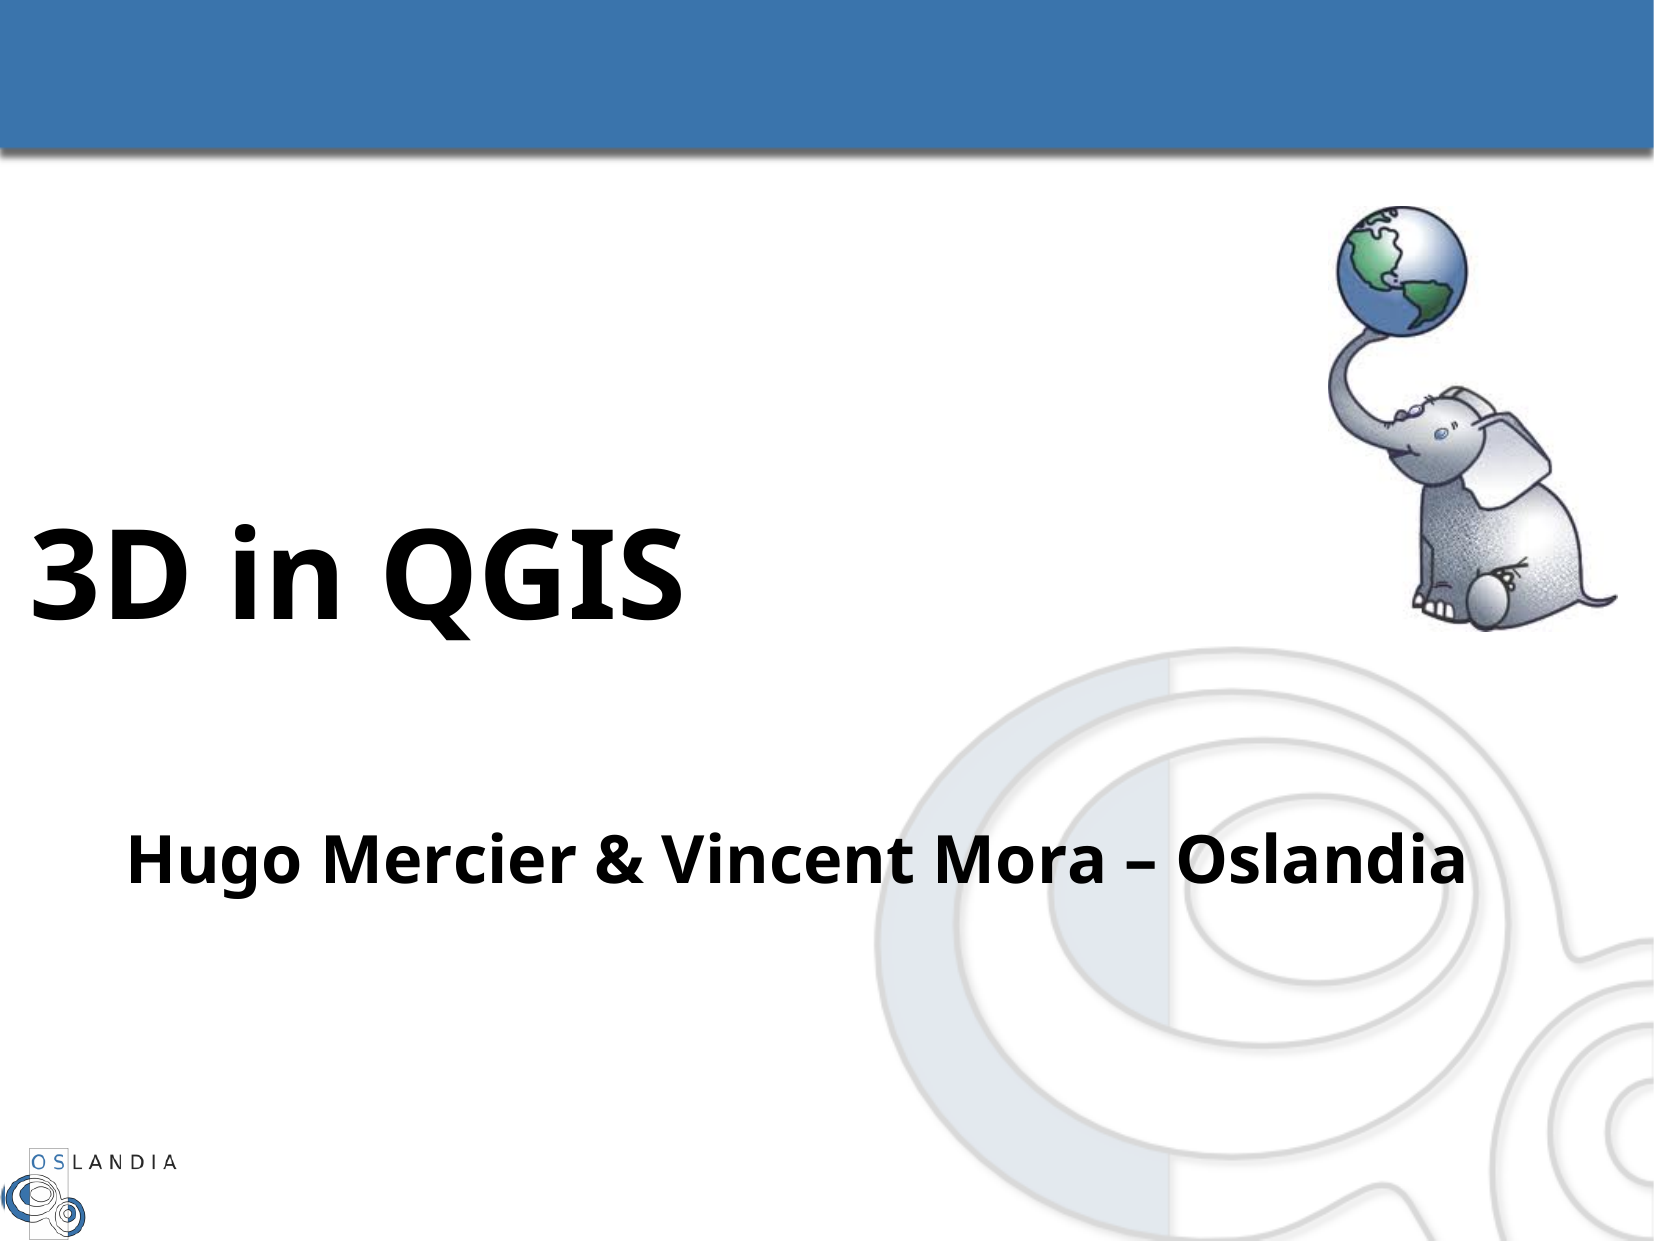

# 3D in QGIS
Hugo Mercier & Vincent Mora – Oslandia